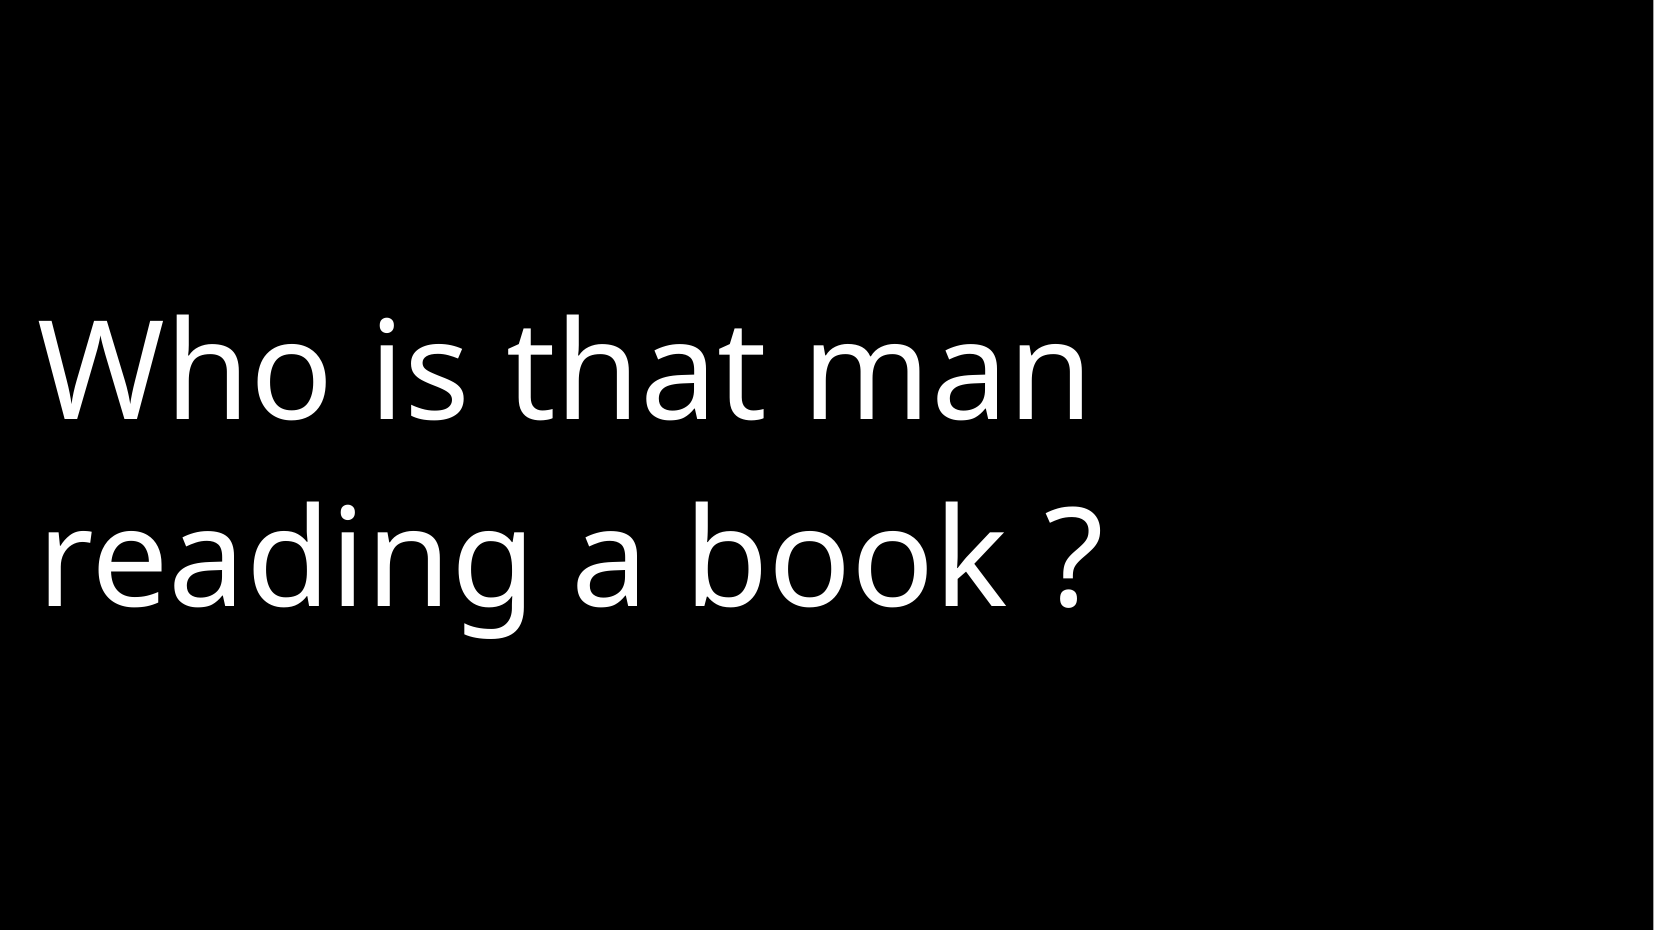

# Who is that man reading a book ?